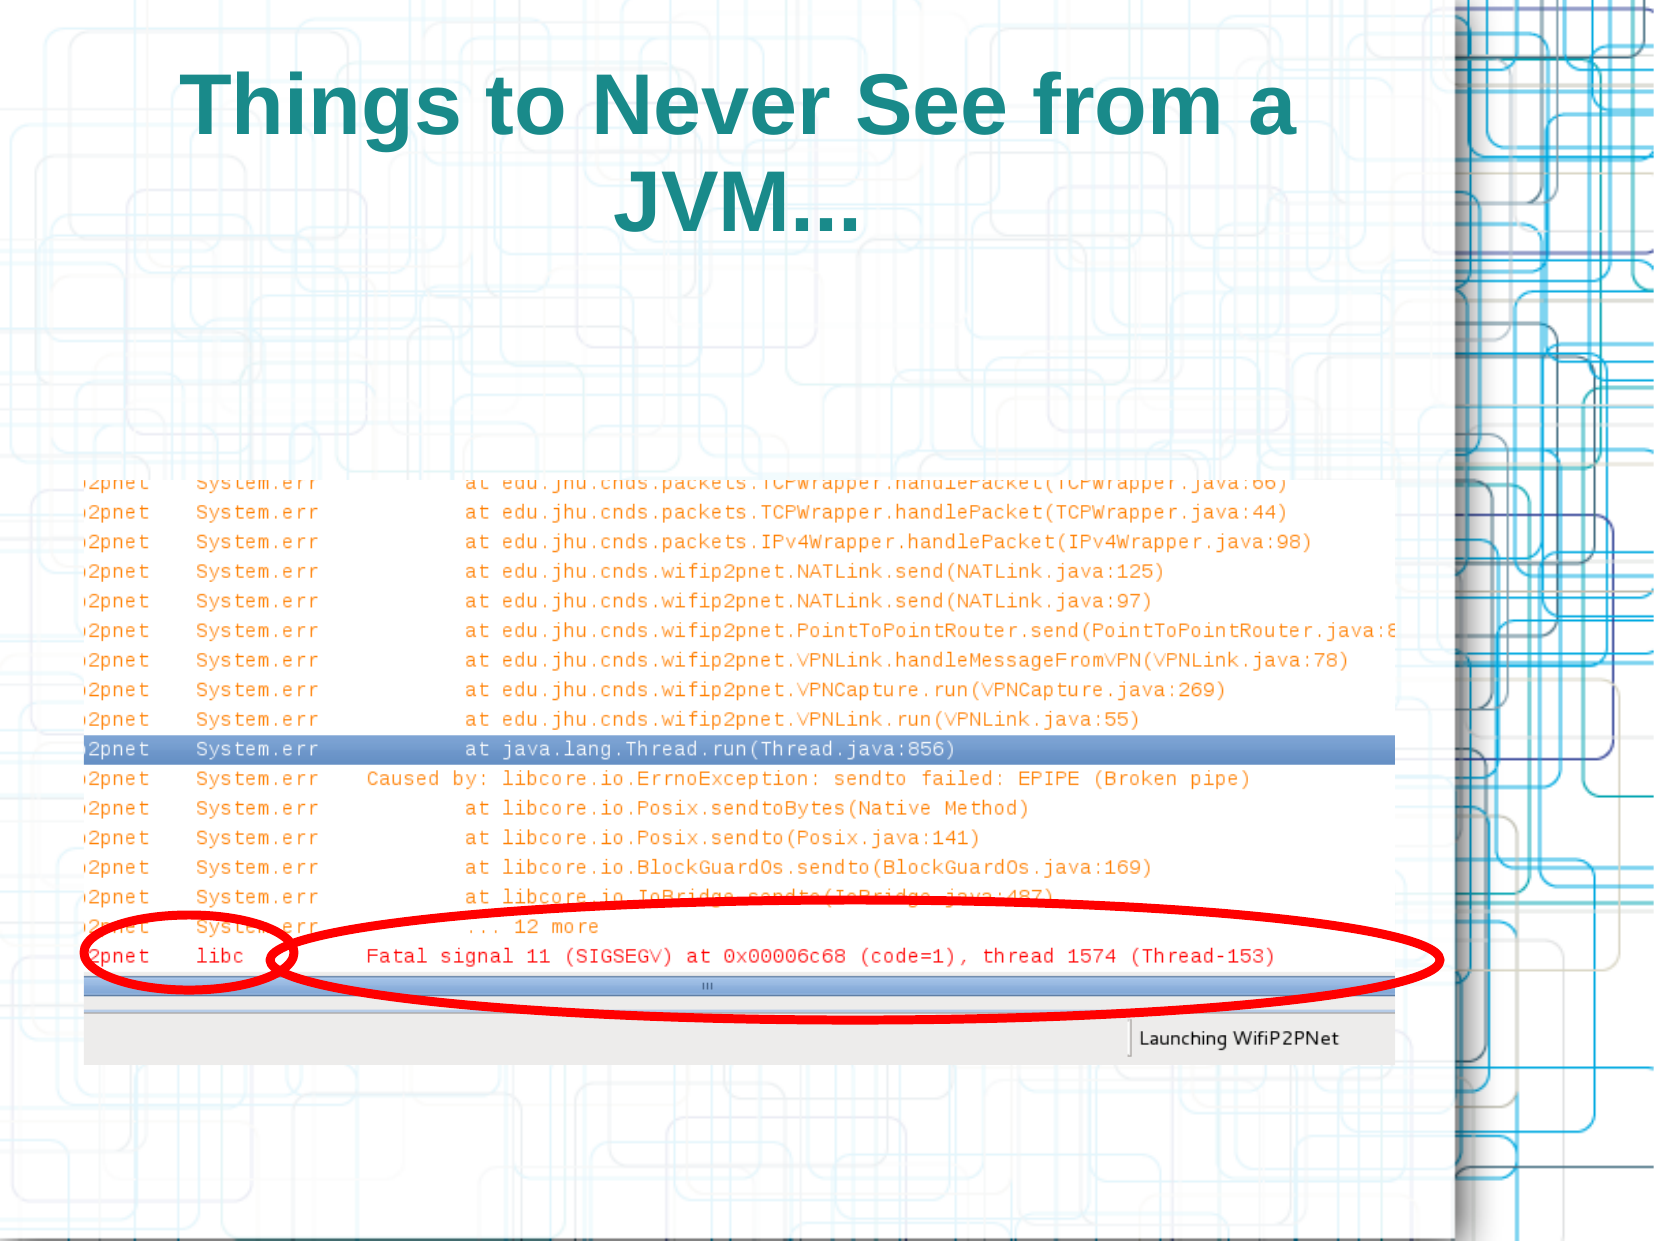

# Things to Never See from a JVM...